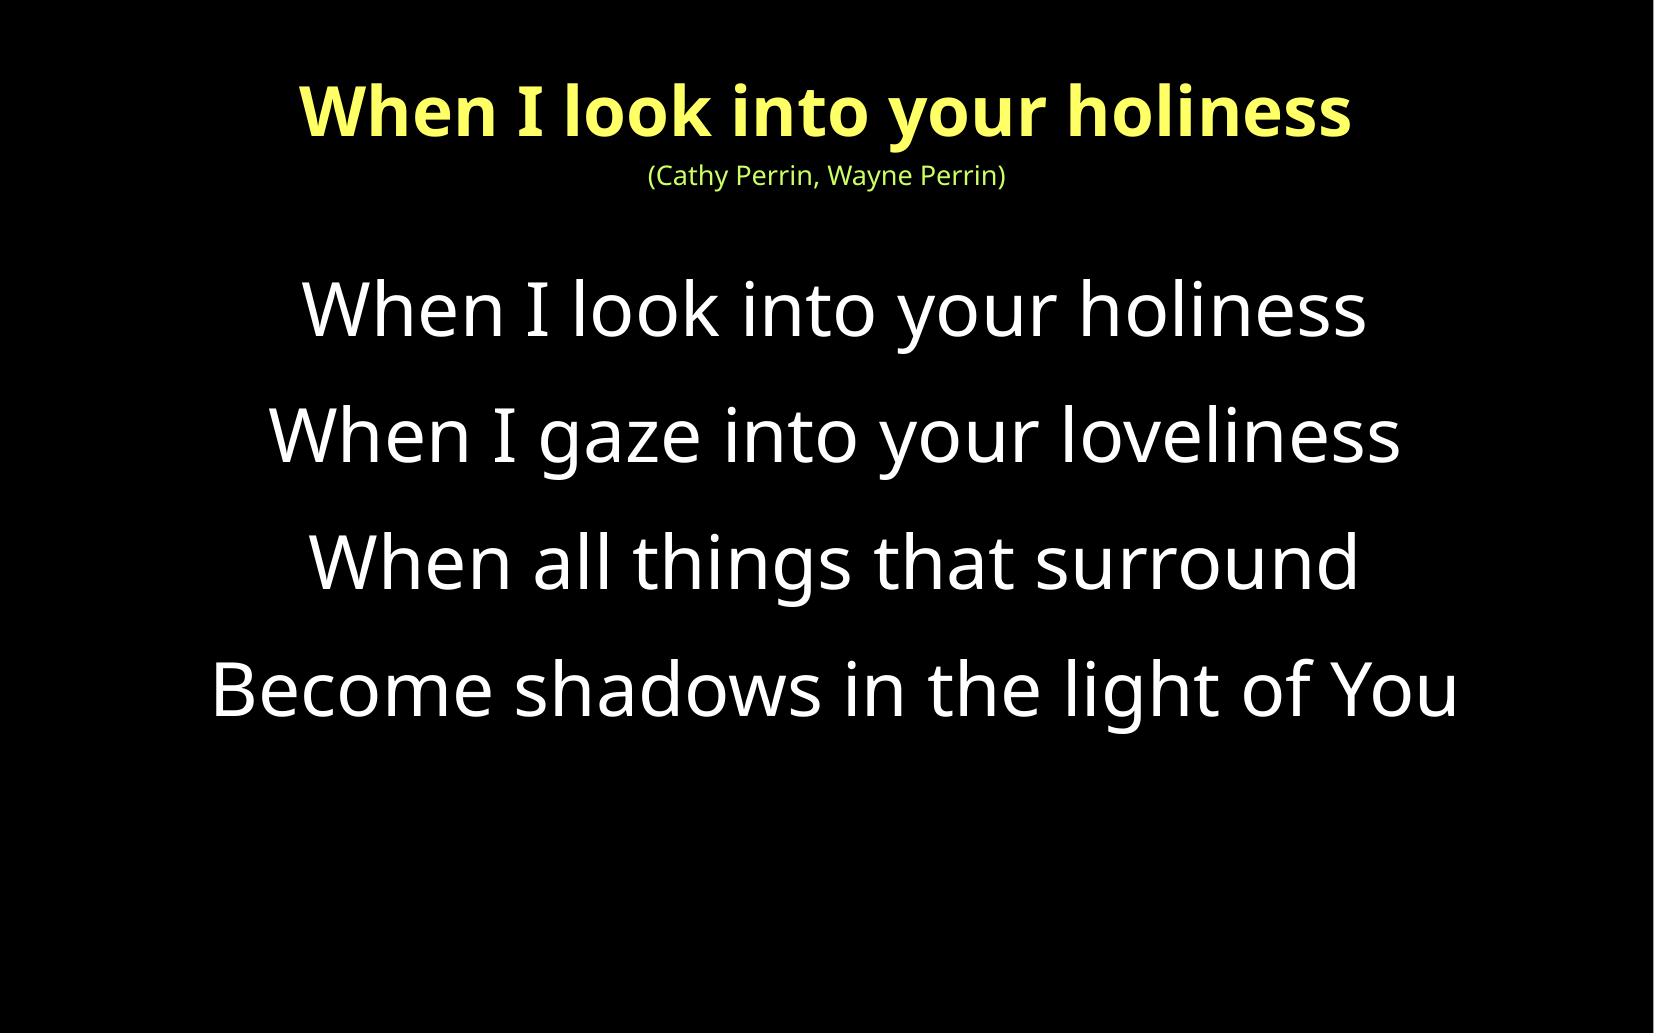

# When I look into your holiness (Cathy Perrin, Wayne Perrin)
When I look into your holiness
When I gaze into your loveliness
When all things that surround
Become shadows in the light of You